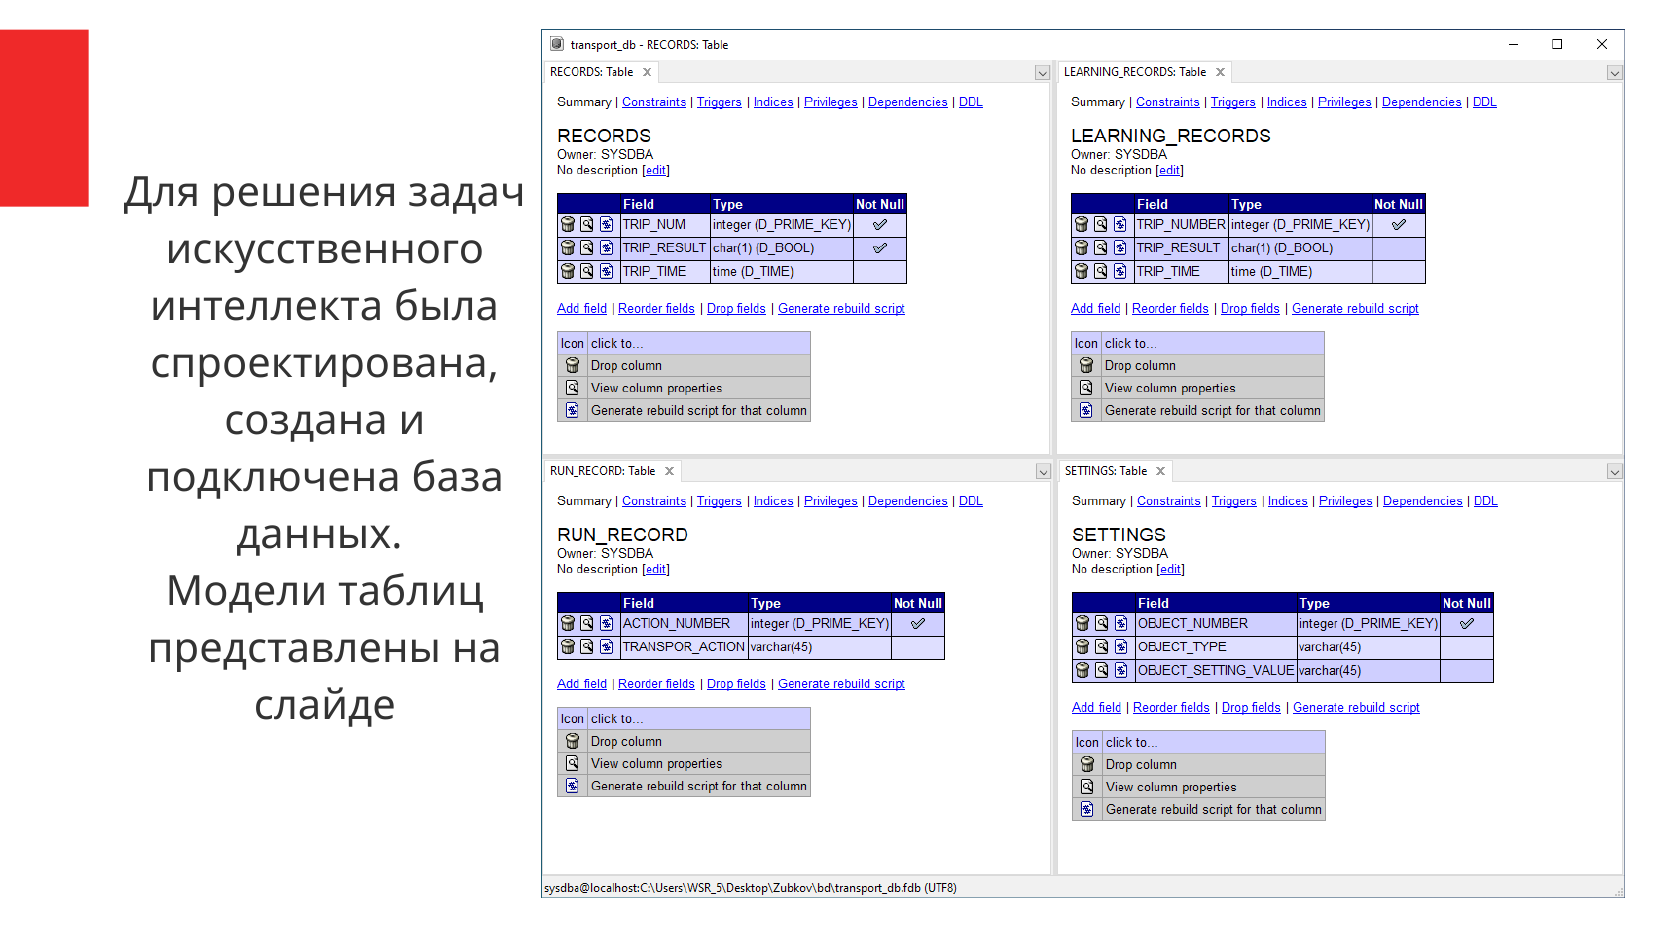

# Для решения задач искусственного интеллекта была спроектирована, создана и подключена база данных. Модели таблиц представлены на слайде
8